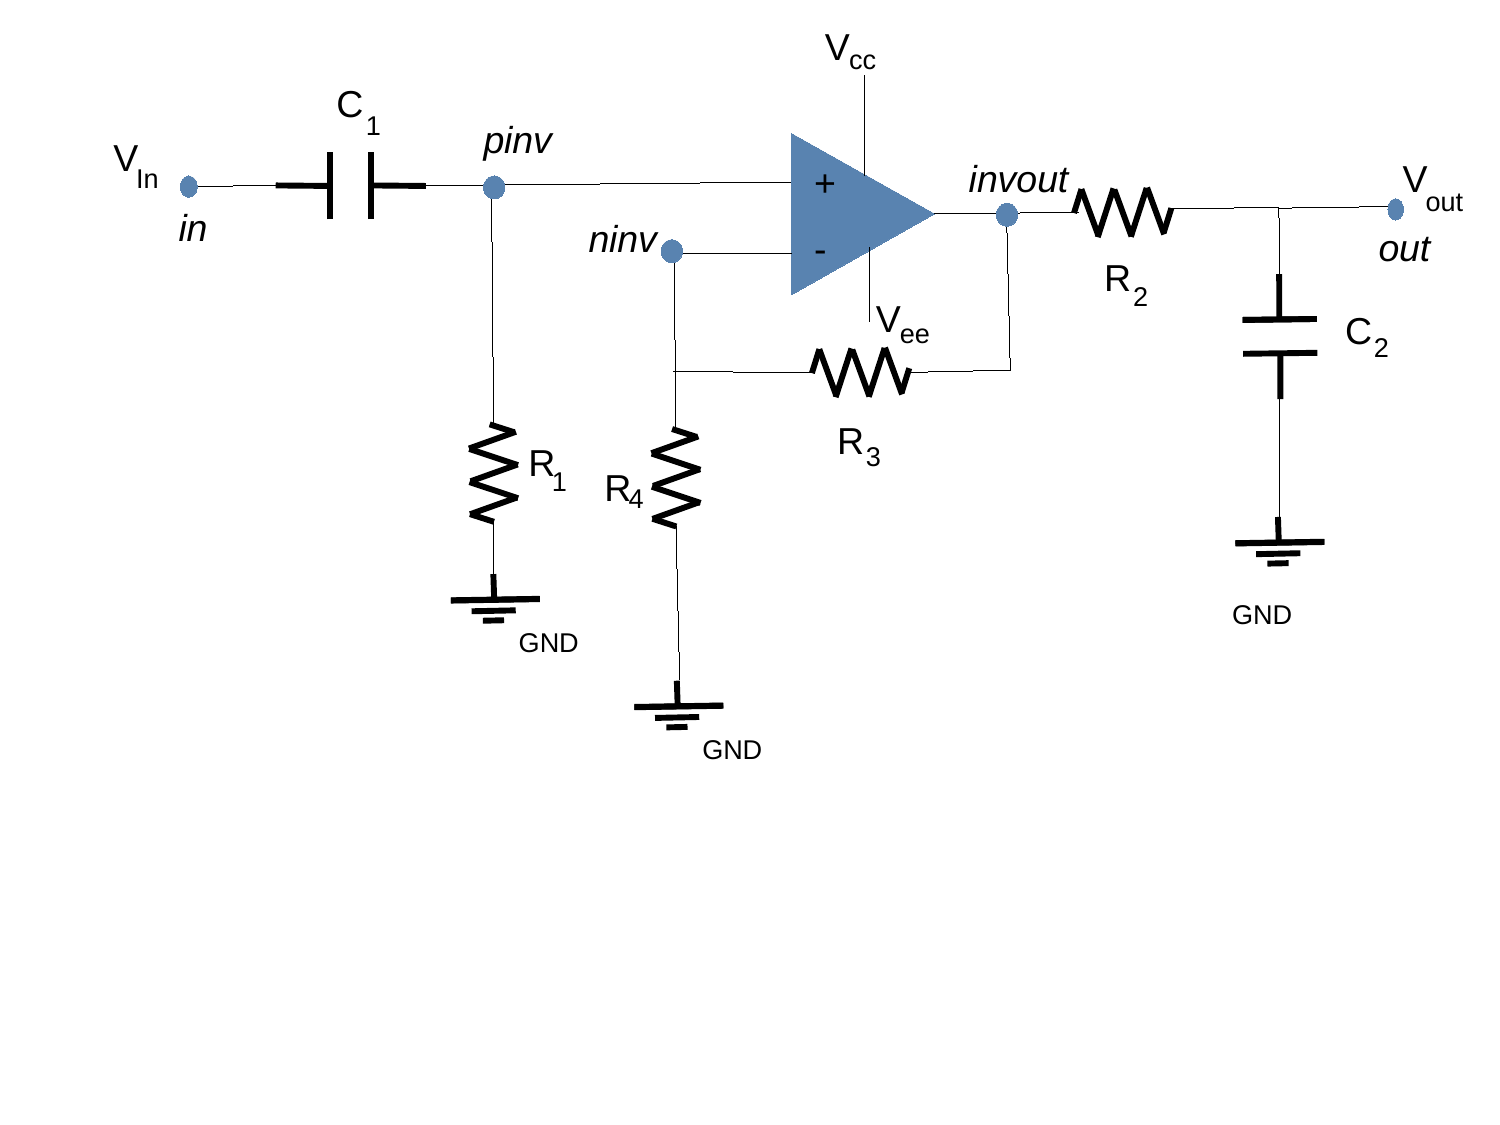

V
cc
C
1
pinv
V
invout
V
+
In
out
in
ninv
out
-
R
2
V
C
ee
2
R
3
R
1
R
4
GND
GND
GND
bla
1